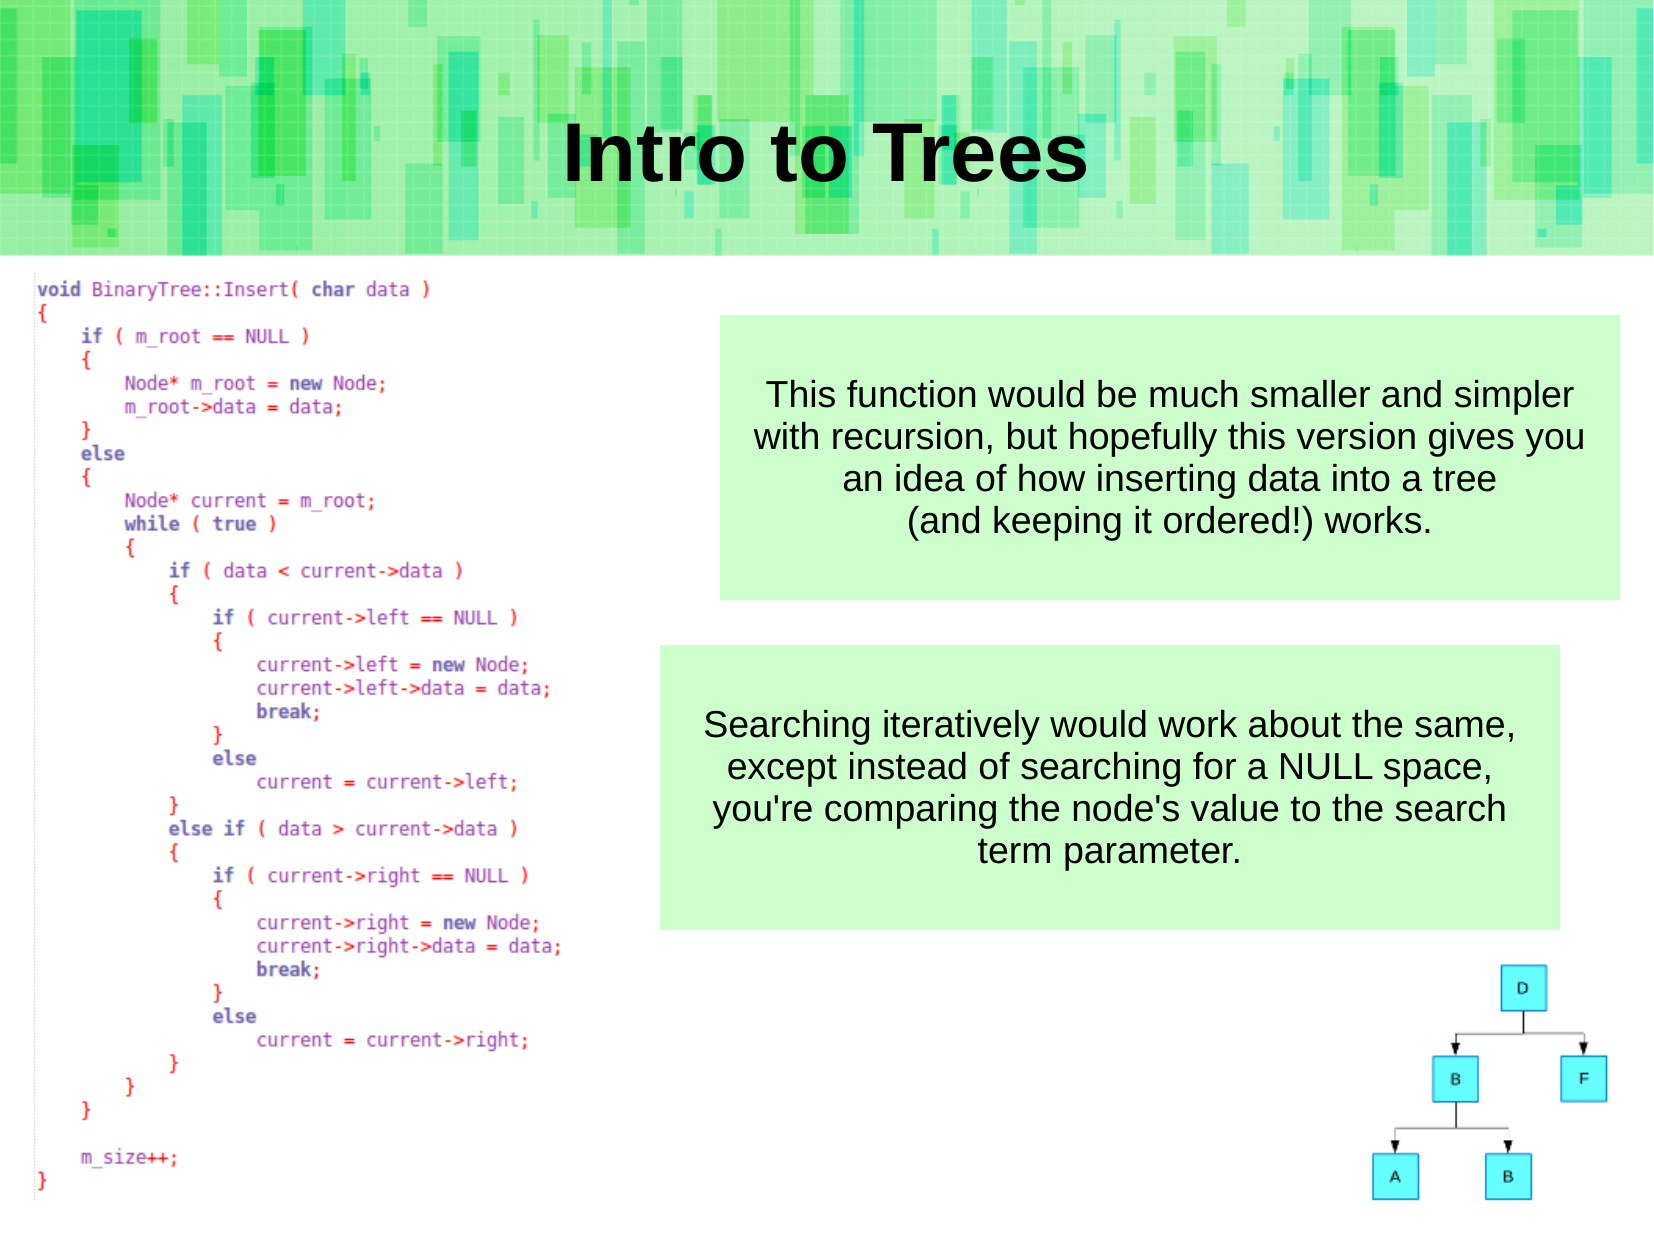

# Intro to Trees
This function would be much smaller and simpler with recursion, but hopefully this version gives you an idea of how inserting data into a tree
(and keeping it ordered!) works.
Searching iteratively would work about the same, except instead of searching for a NULL space, you're comparing the node's value to the search term parameter.